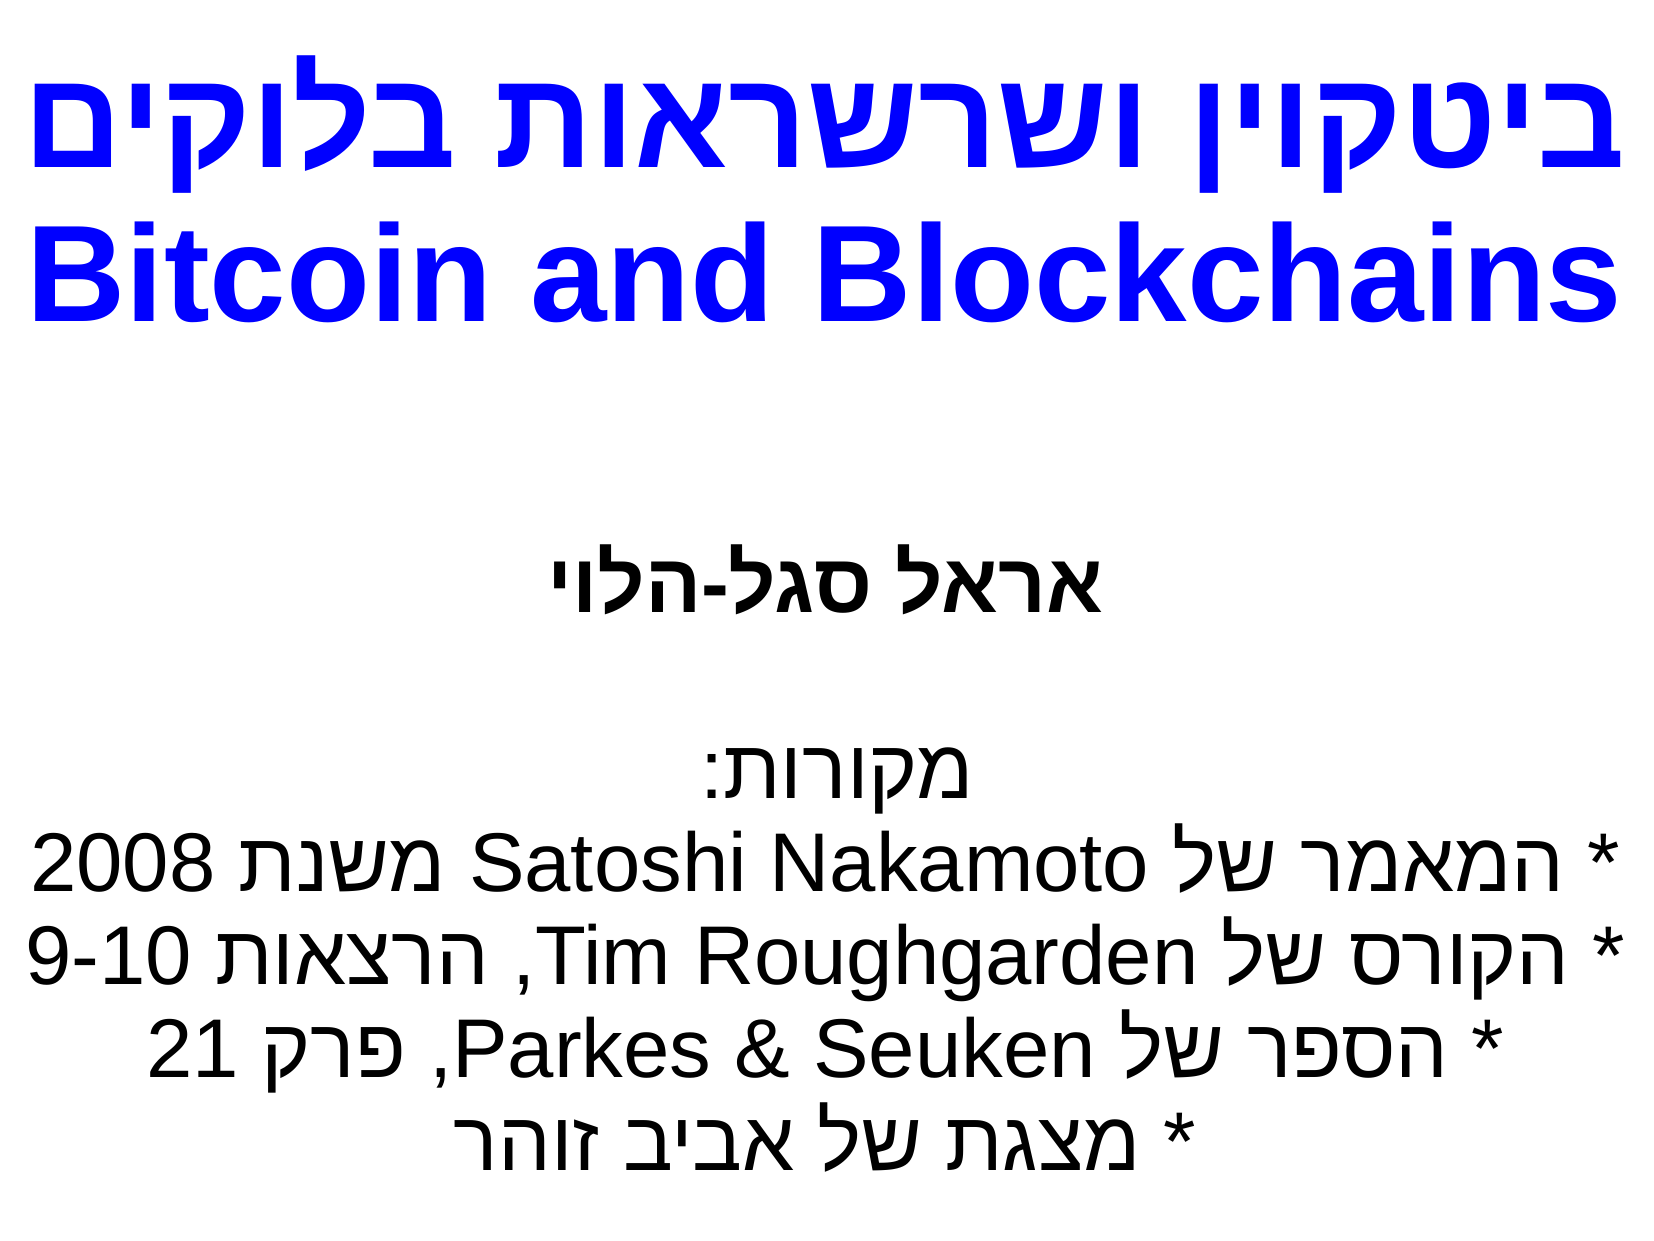

# ביטקוין ושרשראות בלוקים Bitcoin and Blockchains אראל סגל-הלוי מקורות: * המאמר של Satoshi Nakamoto משנת 2008 * הקורס של ‎Tim Roughgarden, הרצאות 9-10 * הספר של Parkes & Seuken, פרק 21 * מצגת של אביב זוהר